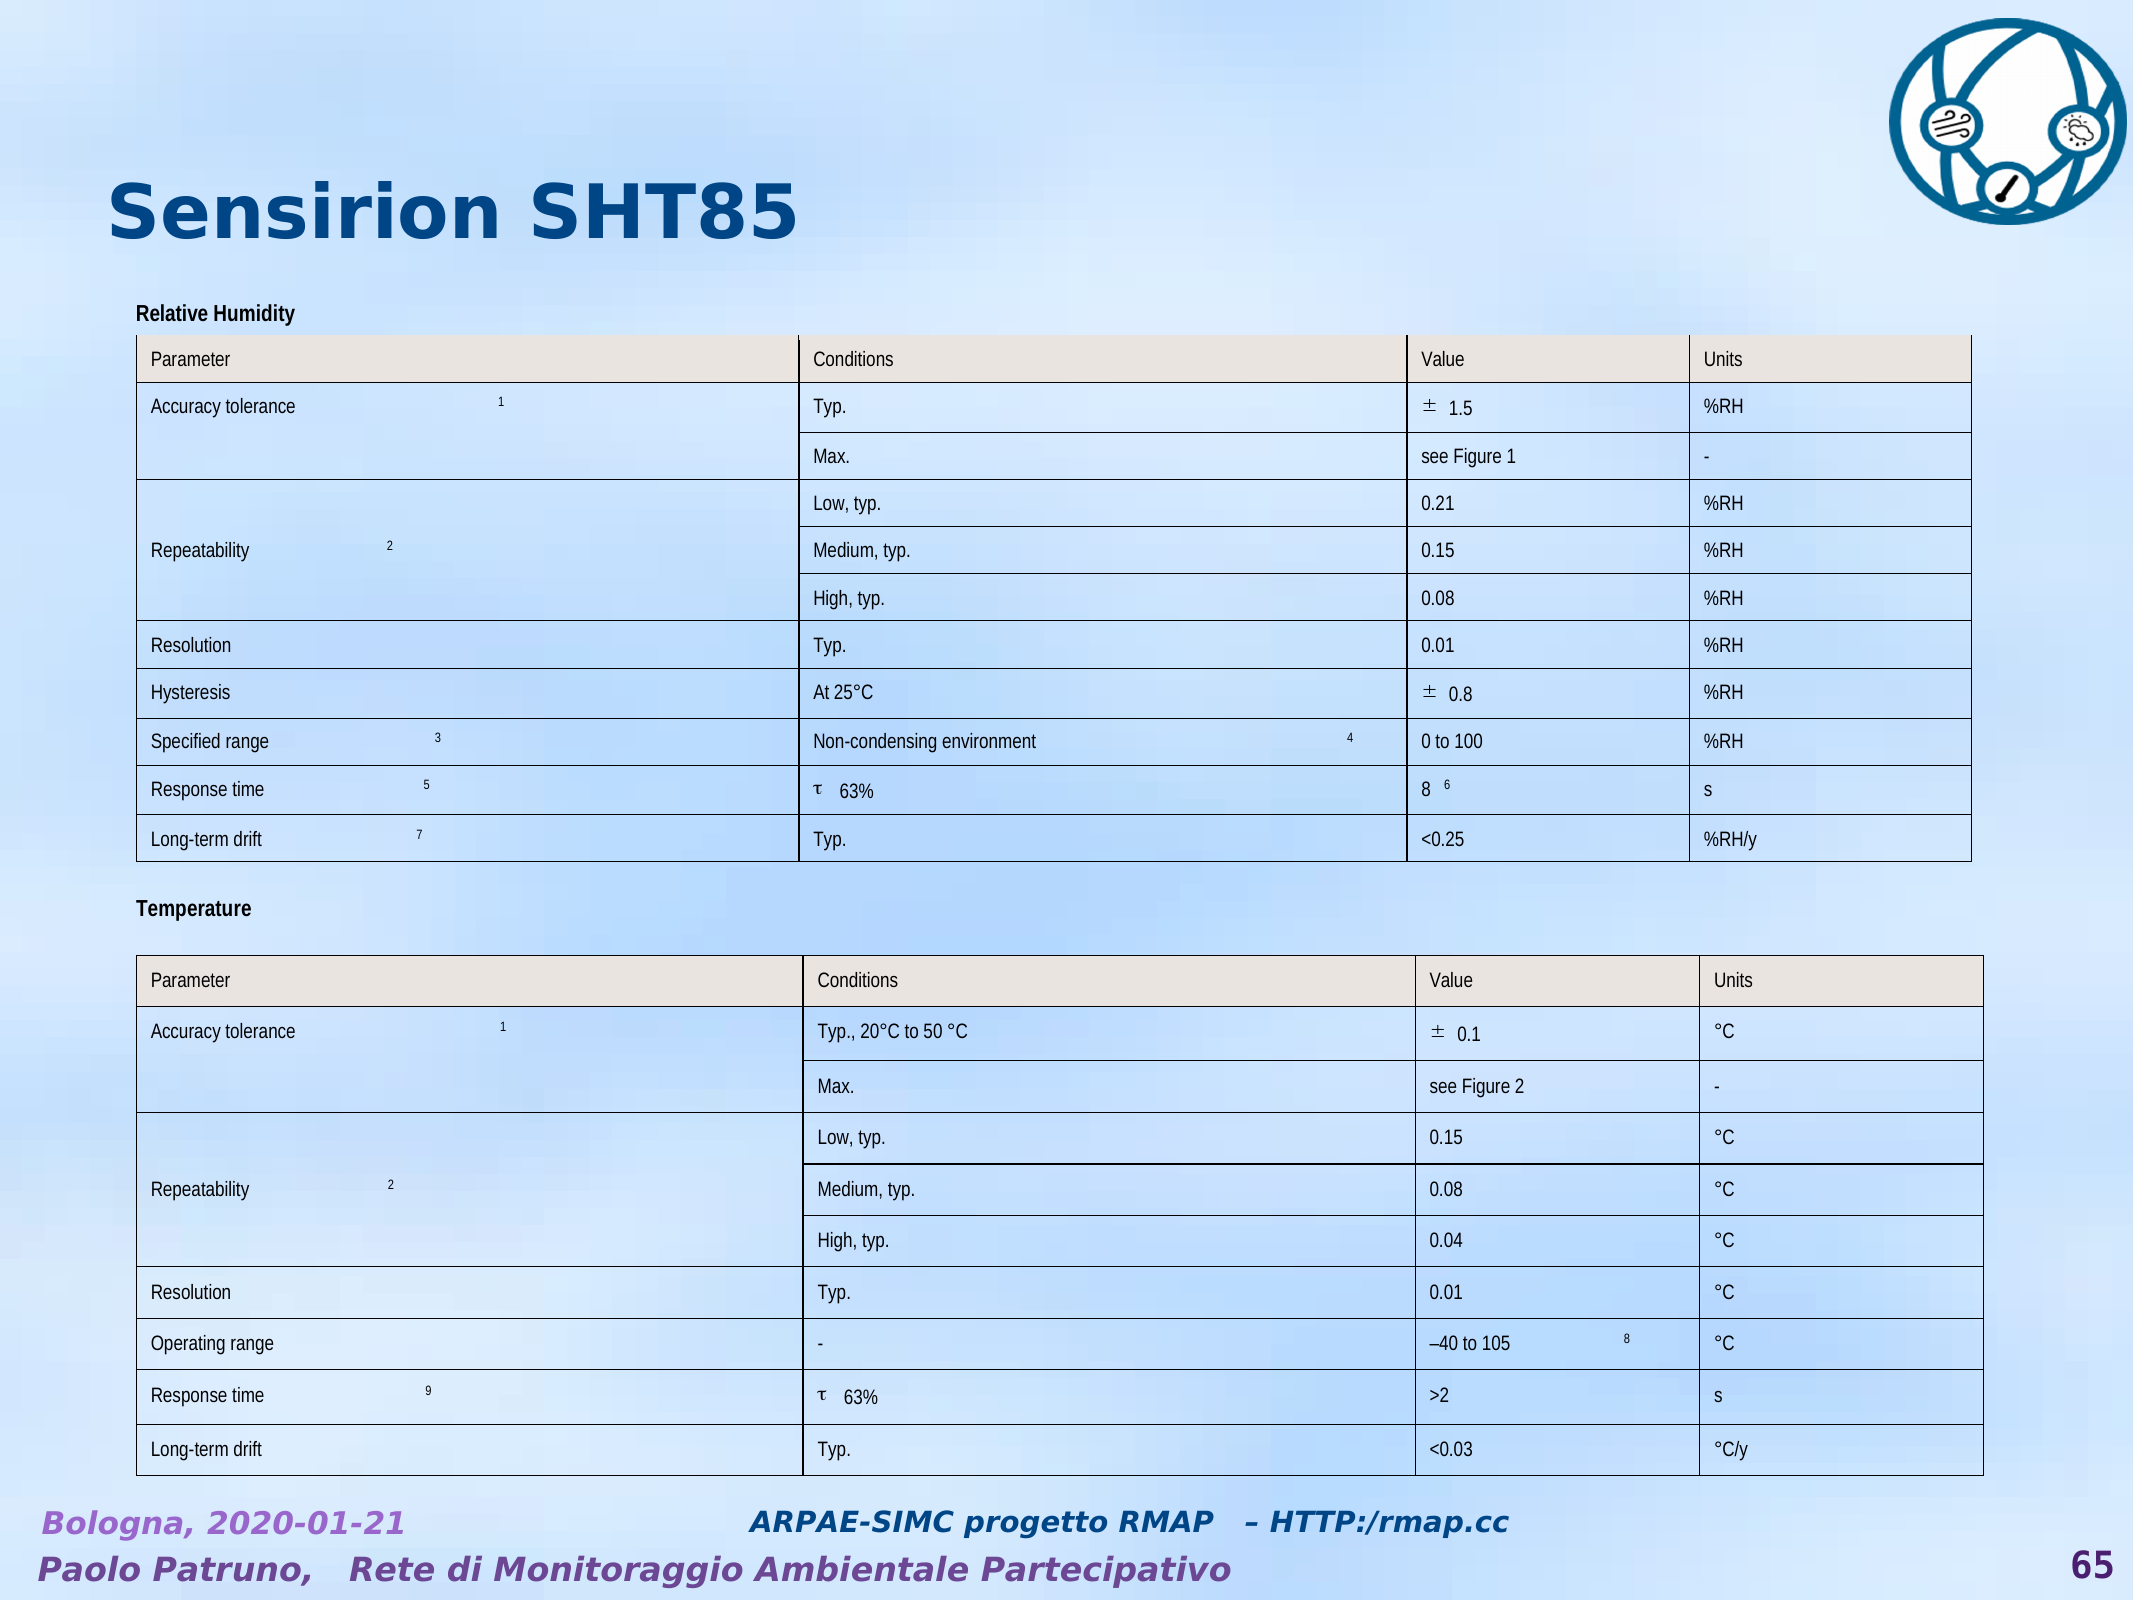

# Sensirion SHT85
Relative Humidity
Parameter
Conditions
Value
Units
Accuracy tolerance
1
Typ.
%RH
1.5

Max.
see Figure 1
-
Low, typ.
0.21
%RH
Repeatability
2
Medium, typ.
0.15
%RH
High, typ.
0.08
%RH
Resolution
Typ.
0.01
%RH
Hysteresis
At 25°C
%RH
0.8

3
4
Specified range
Non-condensing environment
0 to 100
%RH
Response time
5
8
6
s
 63%

7
Long-term drift
Typ.
<0.25
%RH/y
Temperature
Parameter
Conditions
Value
Units
1
Accuracy tolerance
Typ., 20°C to 50 °C
°C
0.1

Max.
see Figure 2
-
Low, typ.
0.15
°C
2
Repeatability
Medium, typ.
0.08
°C
High, typ.
0.04
°C
Resolution
Typ.
0.01
°C
Operating range
-
–40 to 105
8
°C
Response time
9
>2
s
 63%

Long-term drift
Typ.
<0.03
°C/y